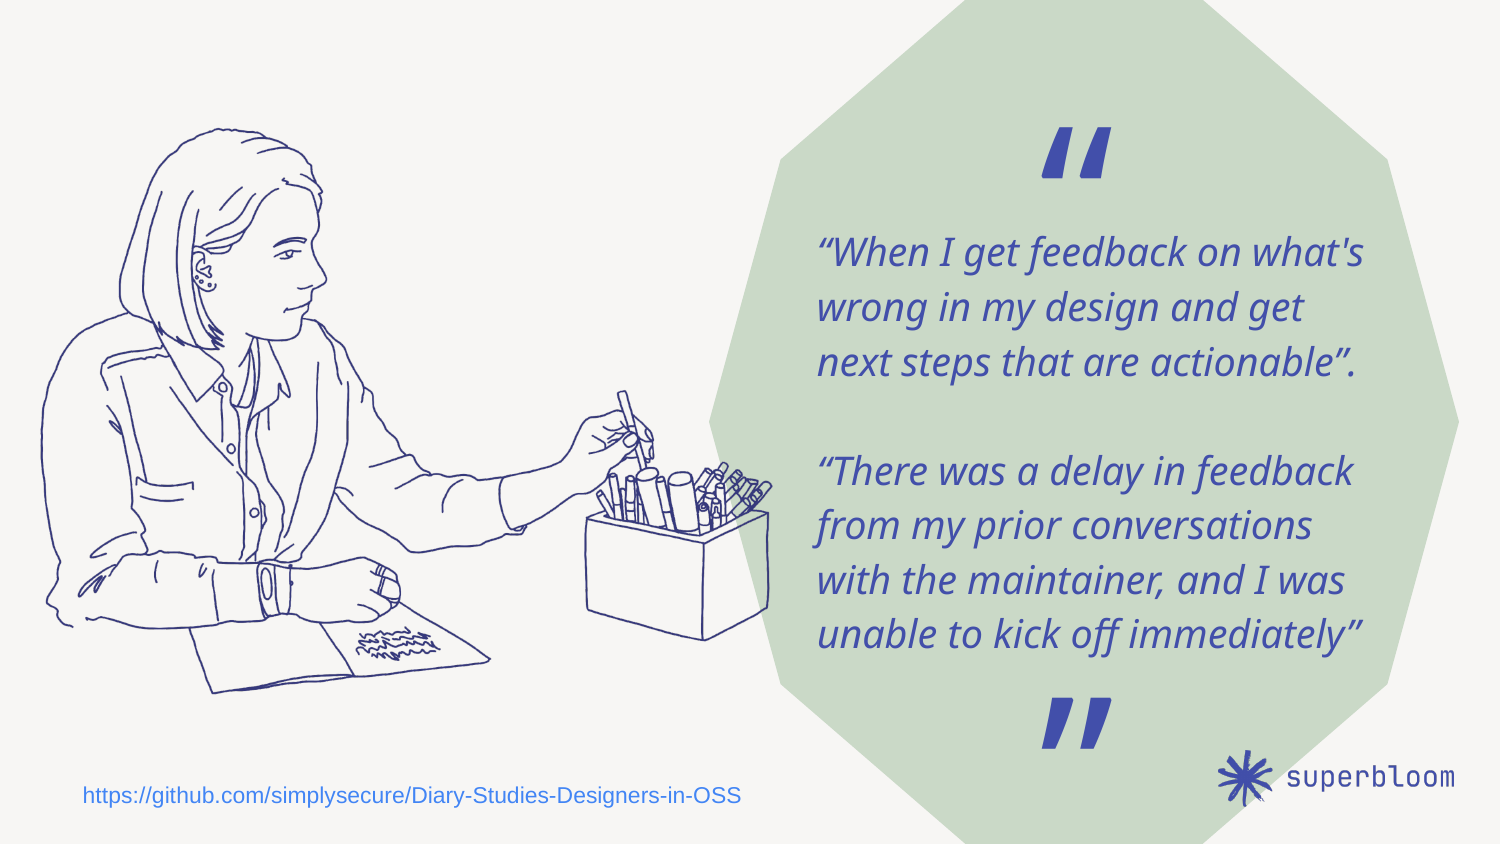

“When I get feedback on what's wrong in my design and get next steps that are actionable”.
“There was a delay in feedback from my prior conversations with the maintainer, and I was unable to kick off immediately”
https://github.com/simplysecure/Diary-Studies-Designers-in-OSS